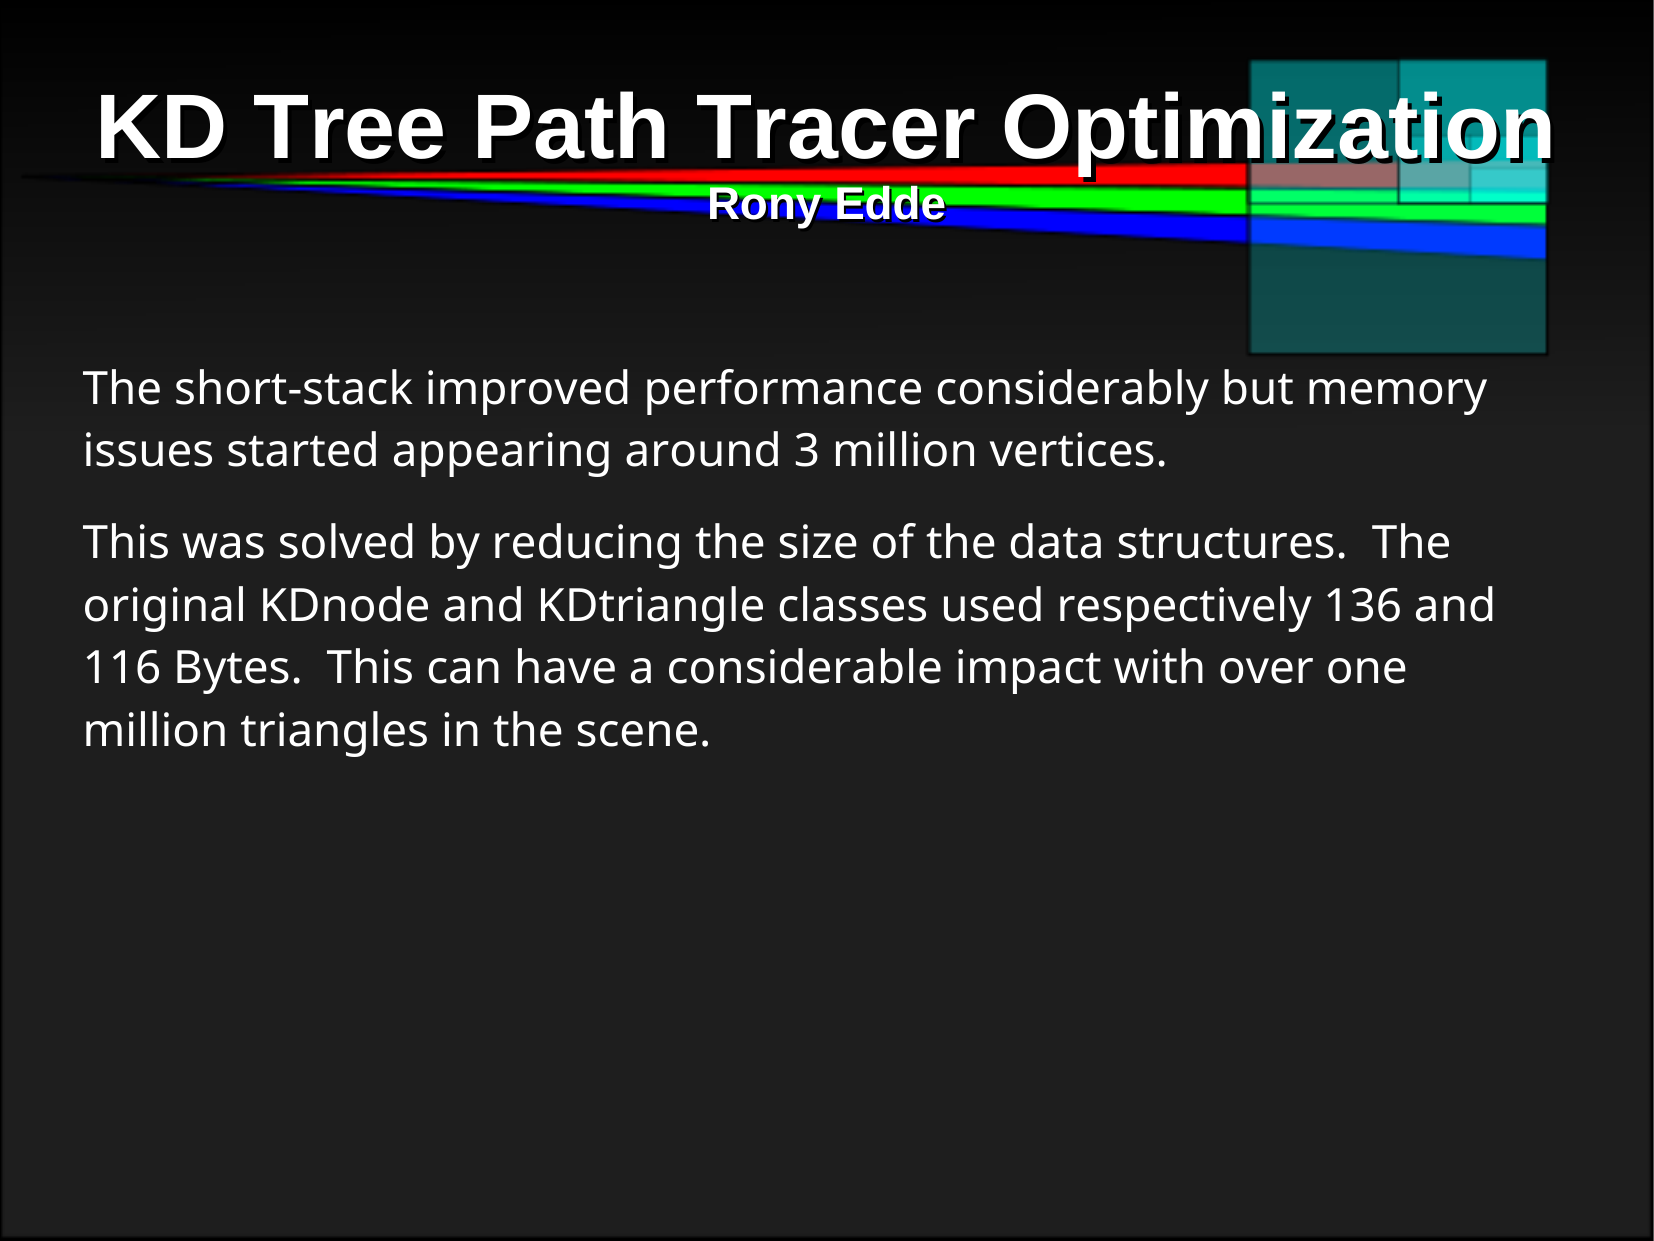

# KD Tree Path Tracer Optimization Rony Edde
The short-stack improved performance considerably but memory issues started appearing around 3 million vertices.
This was solved by reducing the size of the data structures. The original KDnode and KDtriangle classes used respectively 136 and 116 Bytes. This can have a considerable impact with over one million triangles in the scene.